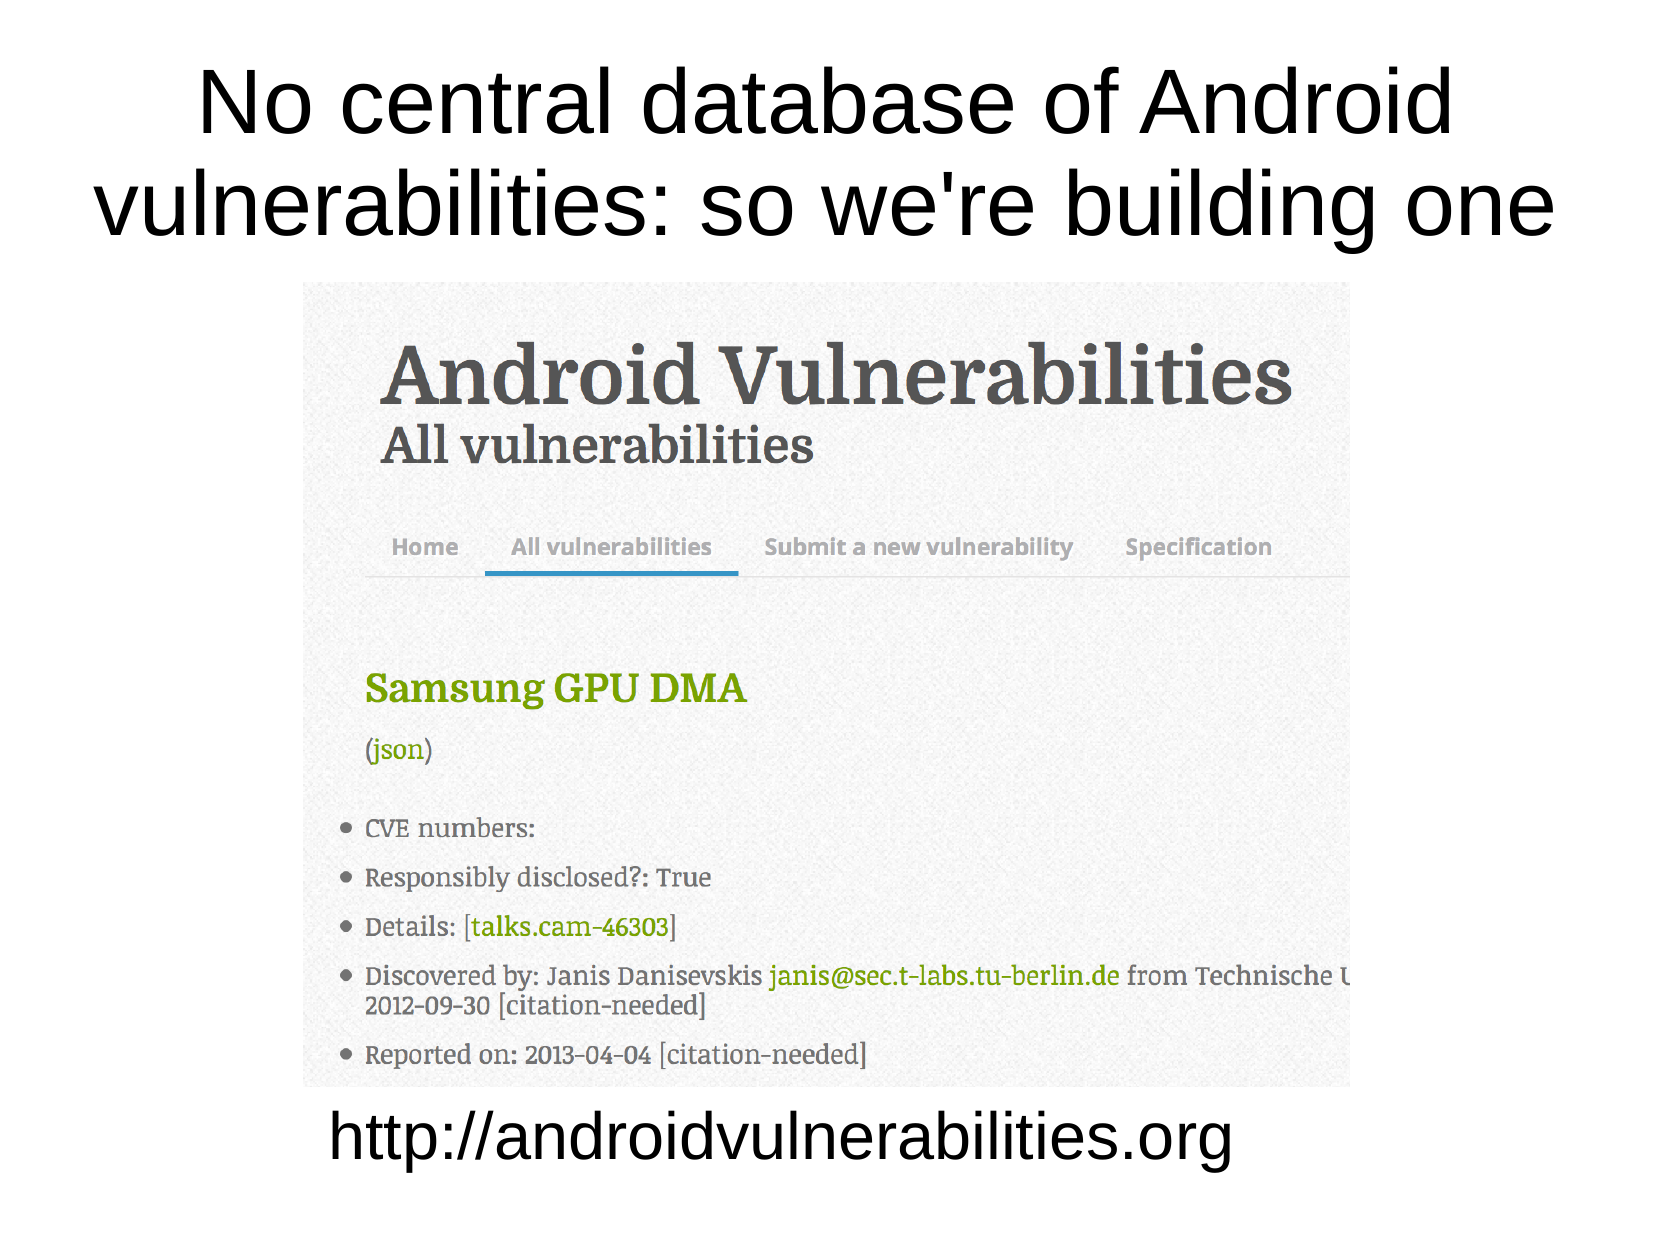

# No central database of Android vulnerabilities: so we're building one
http://androidvulnerabilities.org